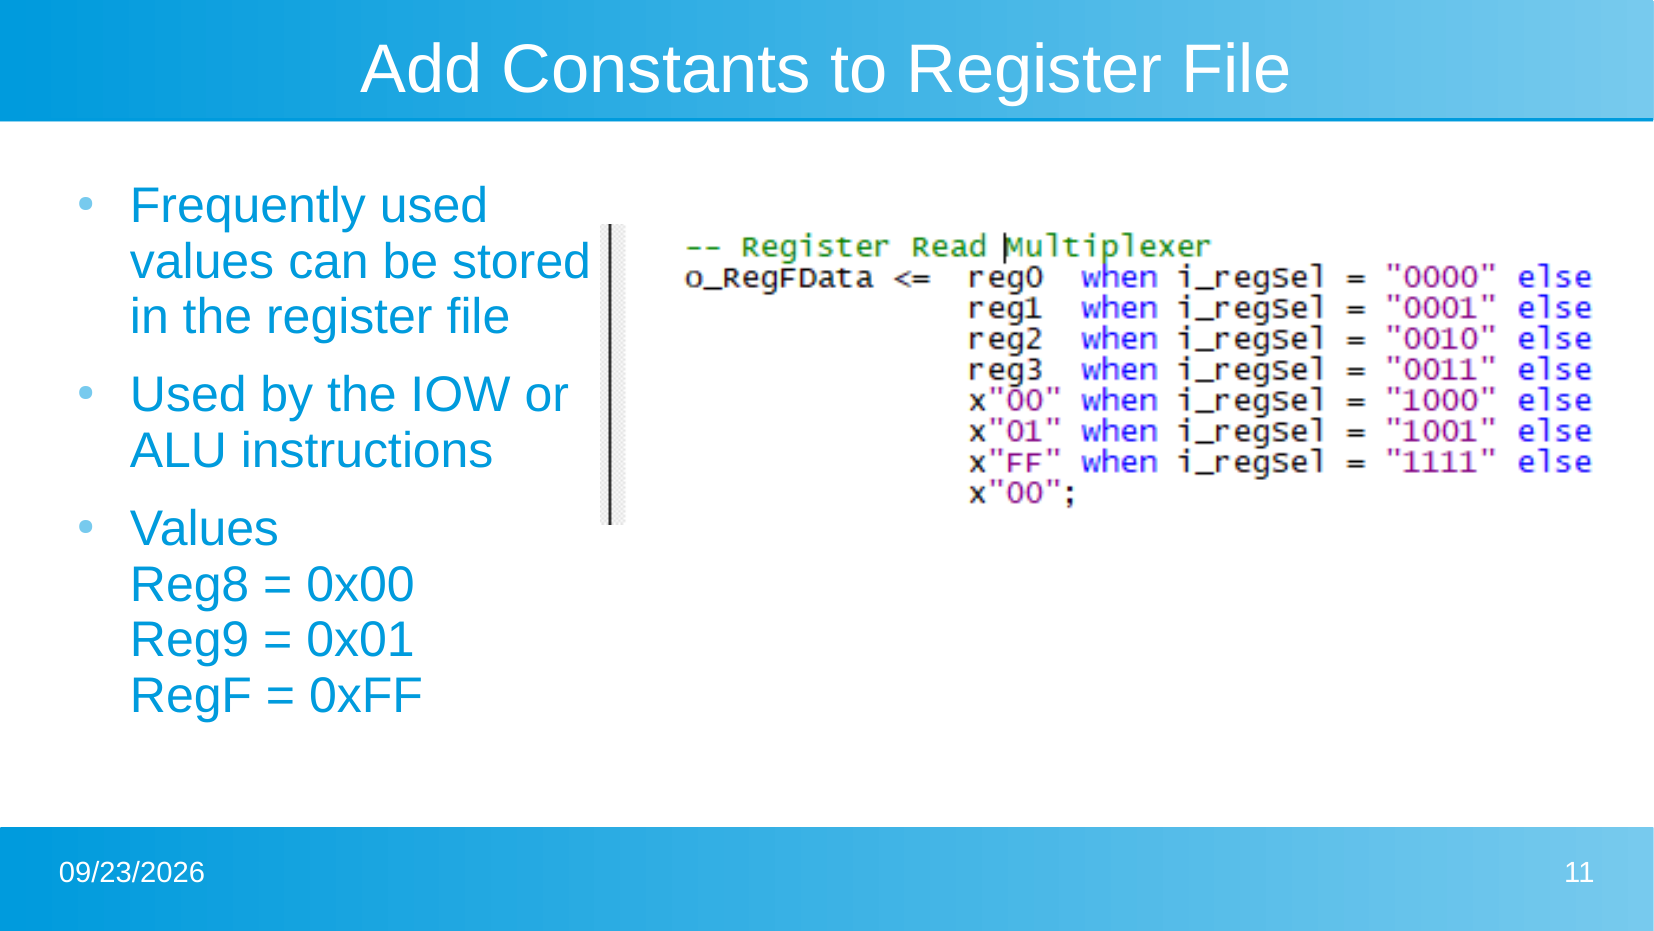

# Add Constants to Register File
Frequently used values can be stored in the register file
Used by the IOW or ALU instructions
Values
Reg8 = 0x00
Reg9 = 0x01
RegF = 0xFF
11